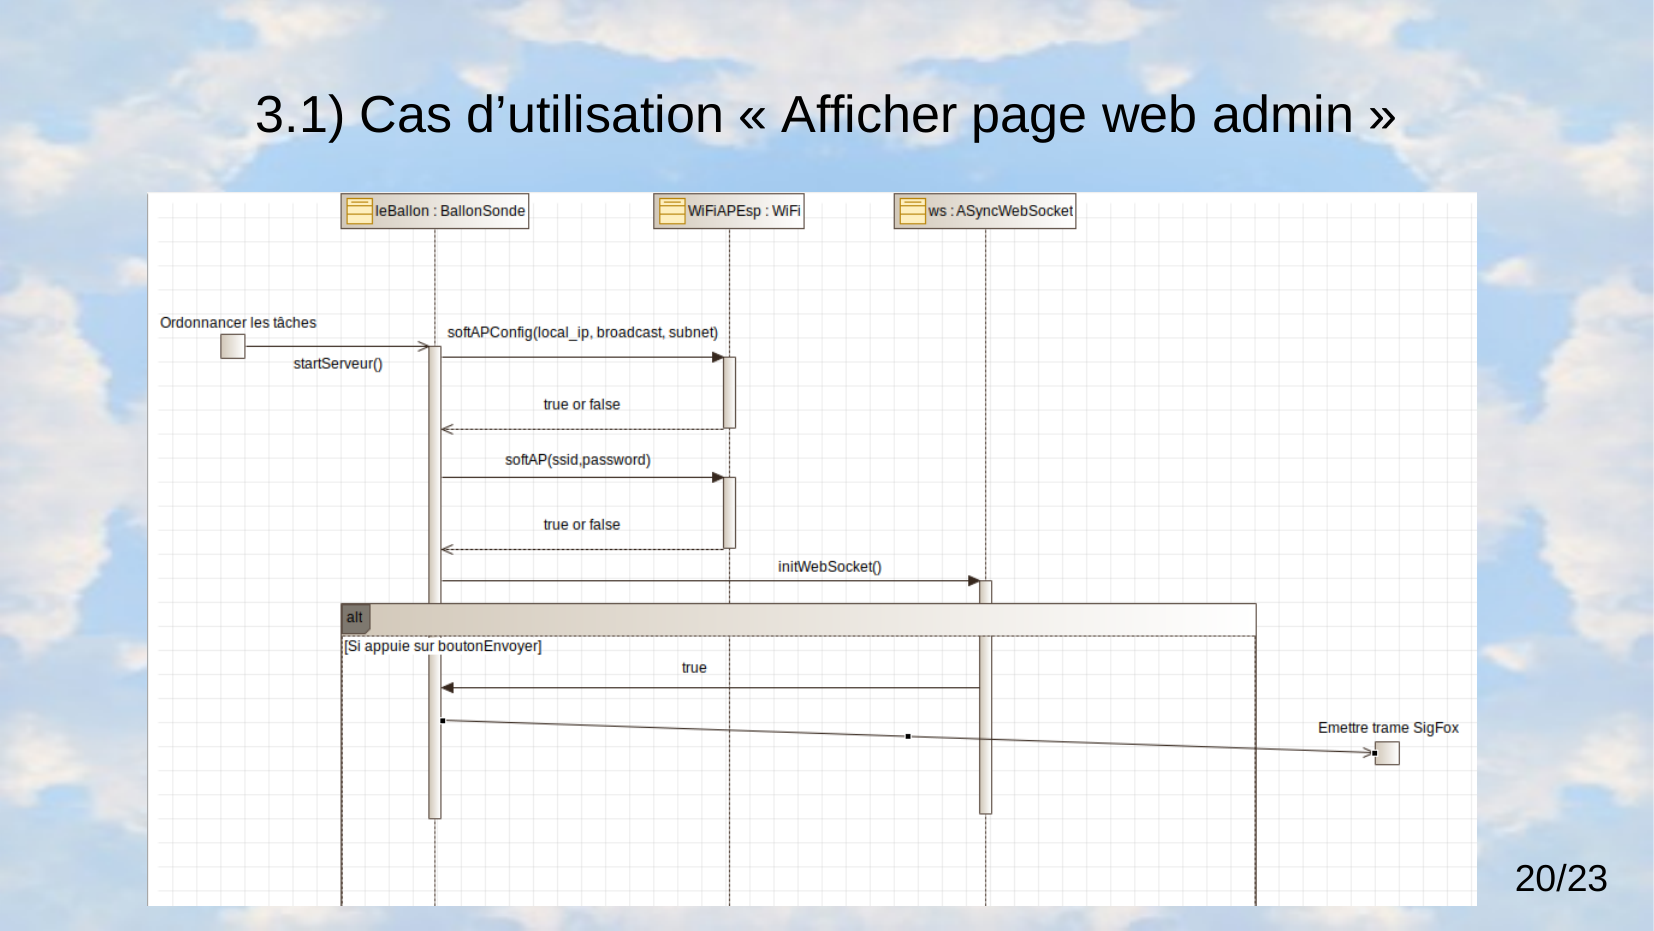

# 3.1) Cas d’utilisation « Afficher page web admin »